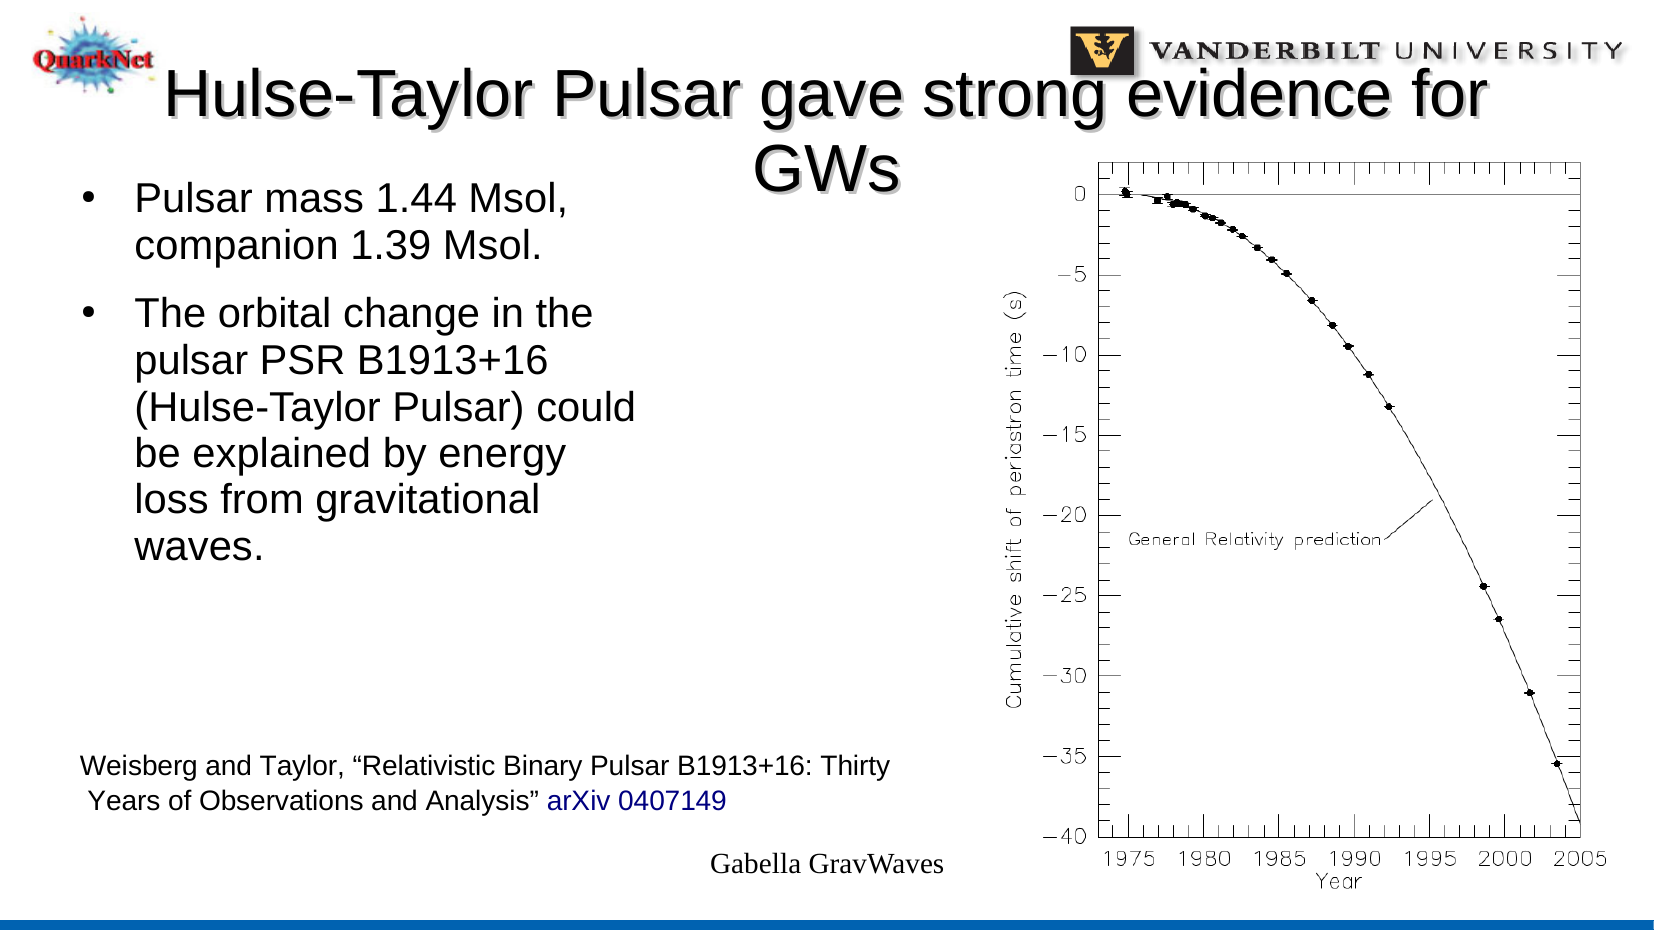

# Hulse-Taylor Pulsar gave strong evidence for GWs
Pulsar mass 1.44 Msol, companion 1.39 Msol.
The orbital change in the pulsar PSR B1913+16 (Hulse-Taylor Pulsar) could be explained by energy loss from gravitational waves.
Weisberg and Taylor, “Relativistic Binary Pulsar B1913+16: Thirty
 Years of Observations and Analysis” arXiv 0407149
Gabella GravWaves
8